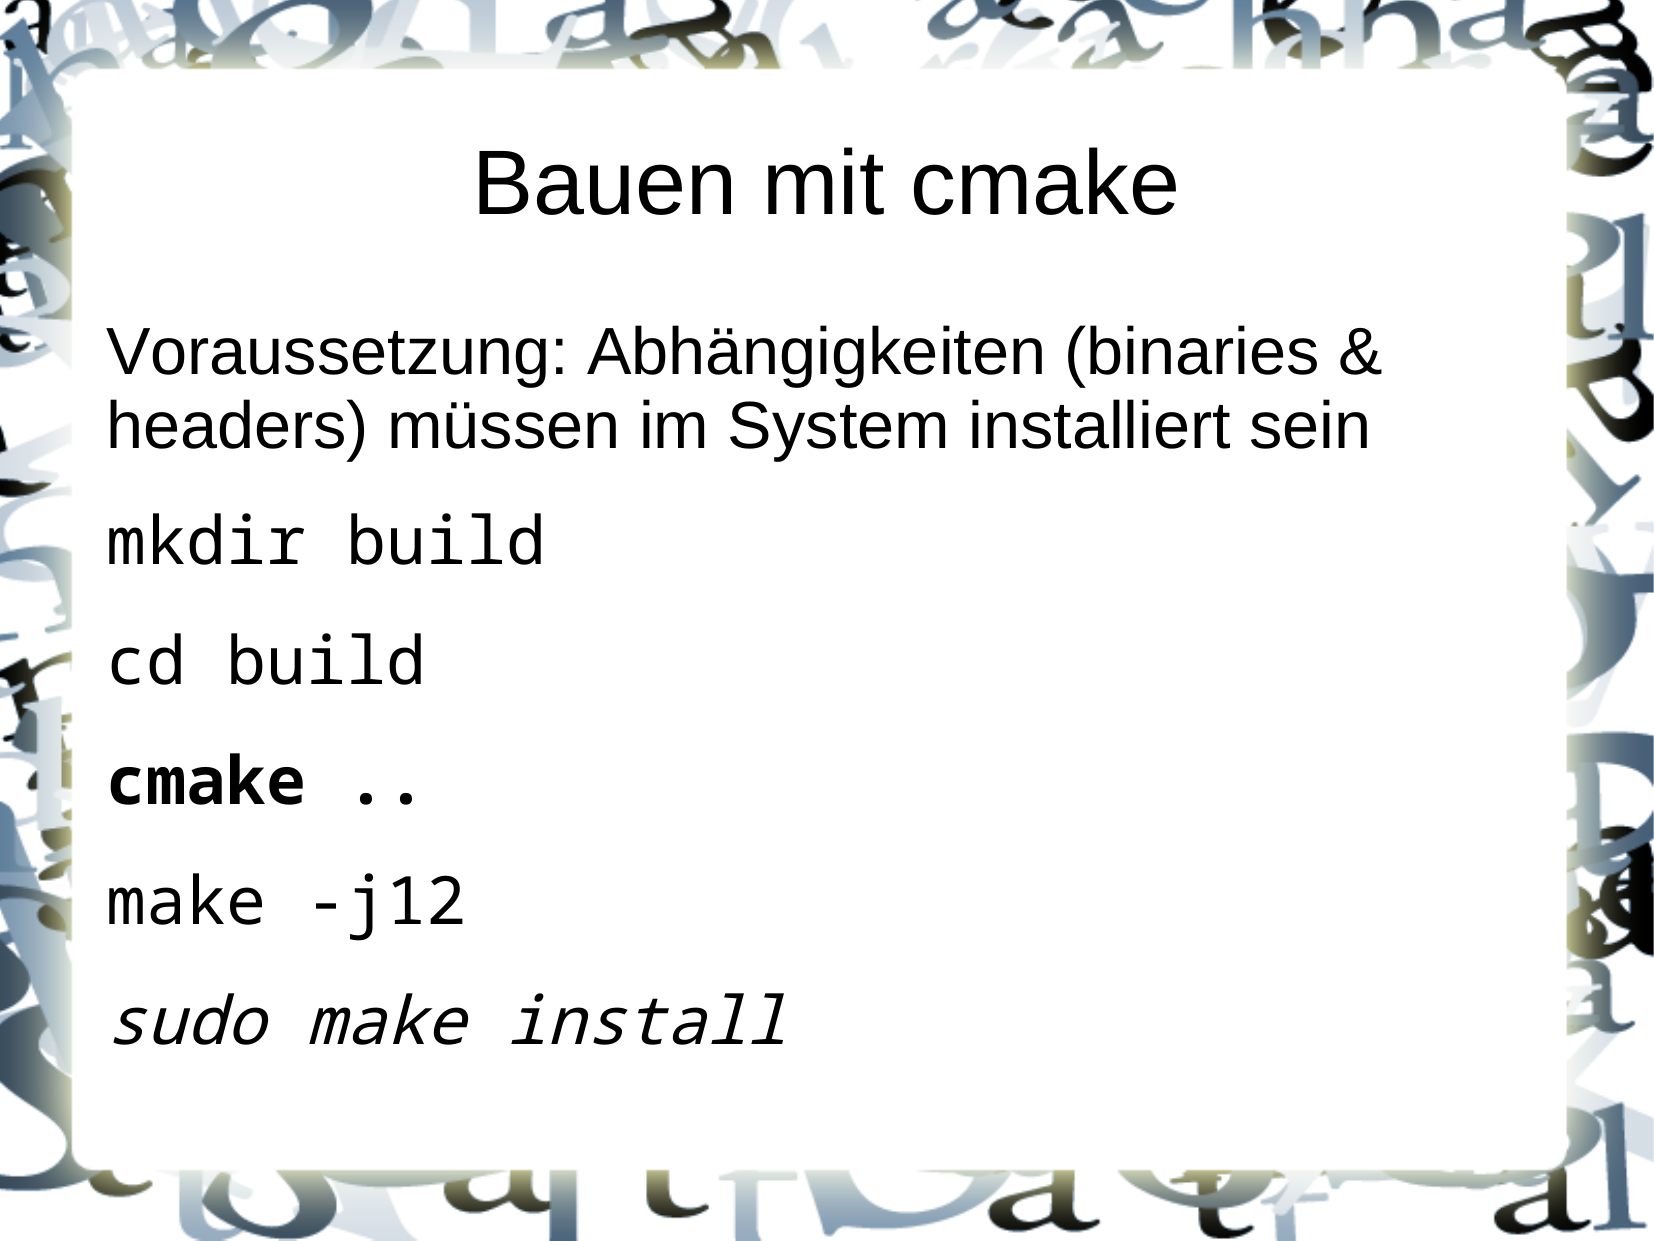

# Bauen mit cmake
Voraussetzung: Abhängigkeiten (binaries & headers) müssen im System installiert sein
mkdir build
cd build
cmake ..
make -j12
sudo make install